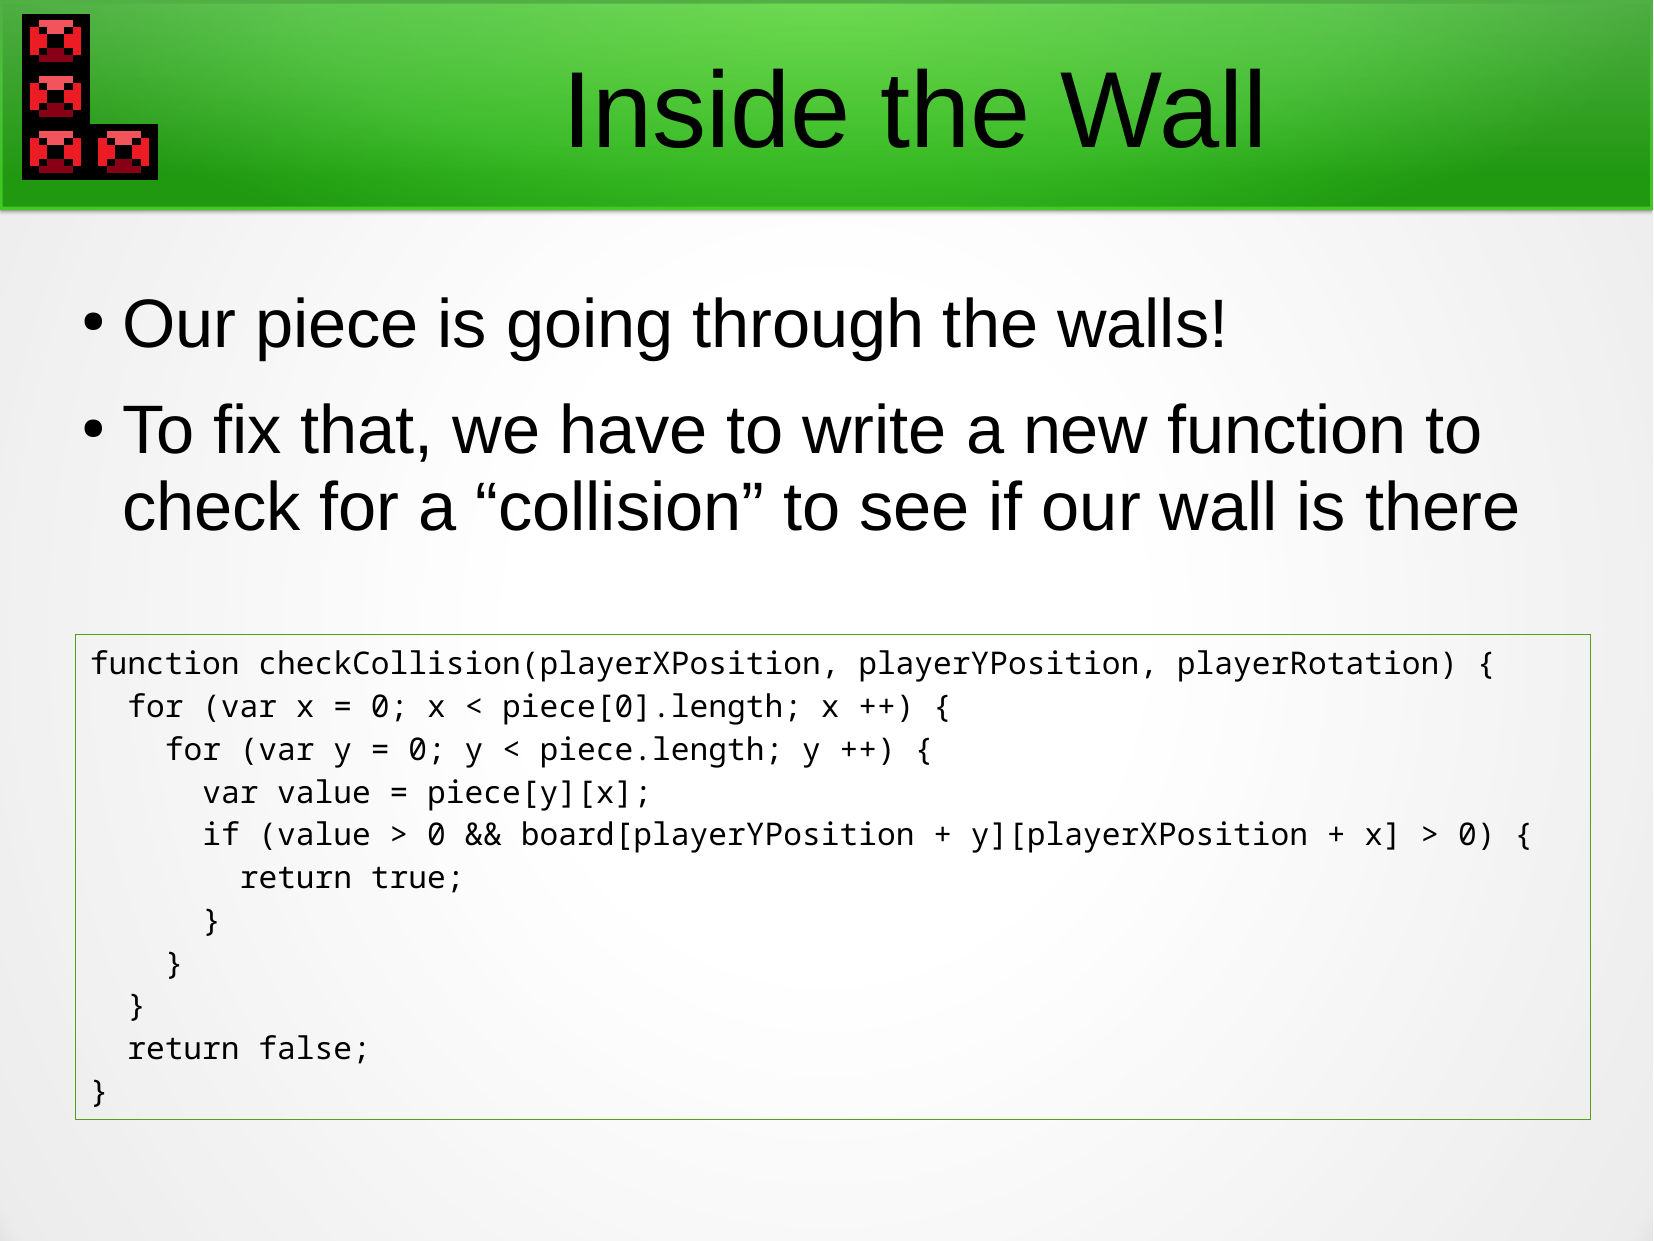

# Inside the Wall
Our piece is going through the walls!
To fix that, we have to write a new function to check for a “collision” to see if our wall is there
function checkCollision(playerXPosition, playerYPosition, playerRotation) {
 for (var x = 0; x < piece[0].length; x ++) {
 for (var y = 0; y < piece.length; y ++) {
 var value = piece[y][x];
 if (value > 0 && board[playerYPosition + y][playerXPosition + x] > 0) {
 return true;
 }
 }
 }
 return false;
}